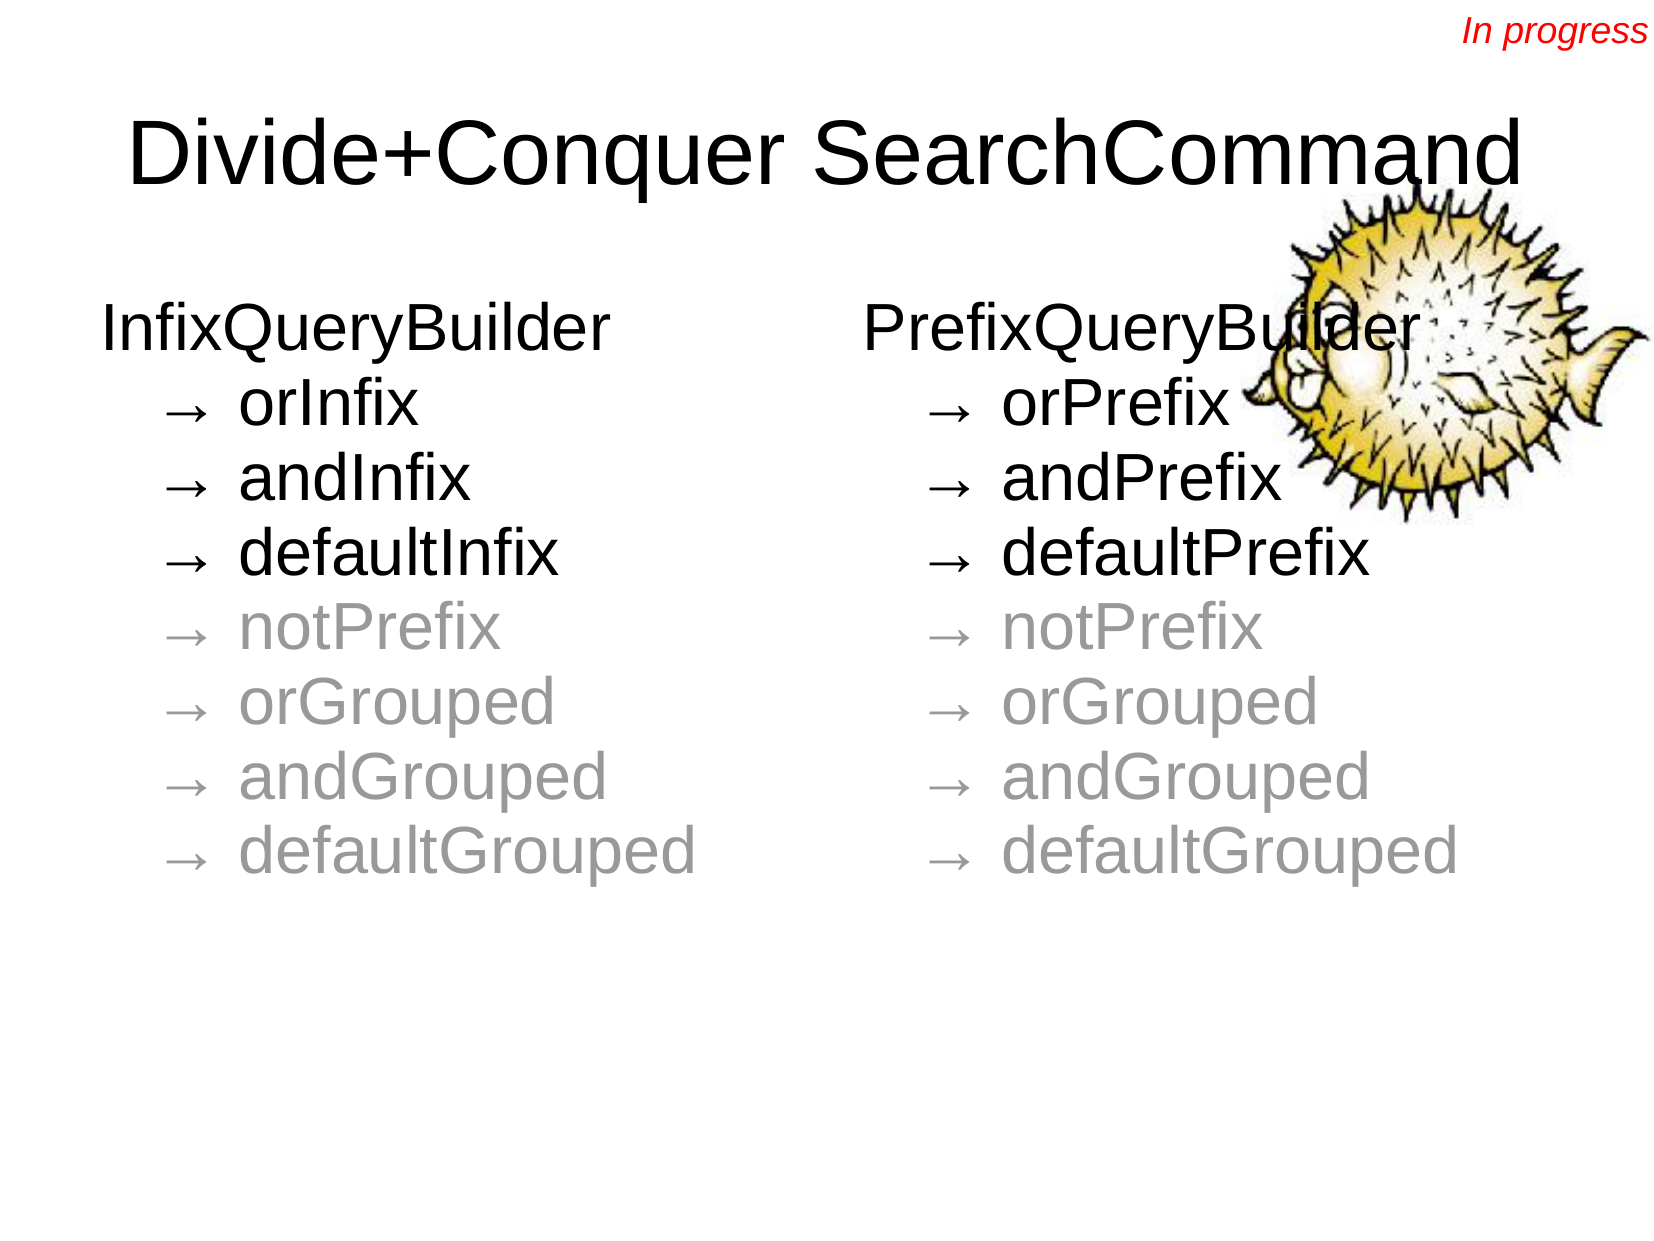

In progress
# Divide+Conquer SearchCommand
InfixQueryBuilder
→ orInfix
→ andInfix
→ defaultInfix
→ notPrefix
→ orGrouped
→ andGrouped
→ defaultGrouped
PrefixQueryBuilder
→ orPrefix
→ andPrefix
→ defaultPrefix
→ notPrefix
→ orGrouped
→ andGrouped
→ defaultGrouped